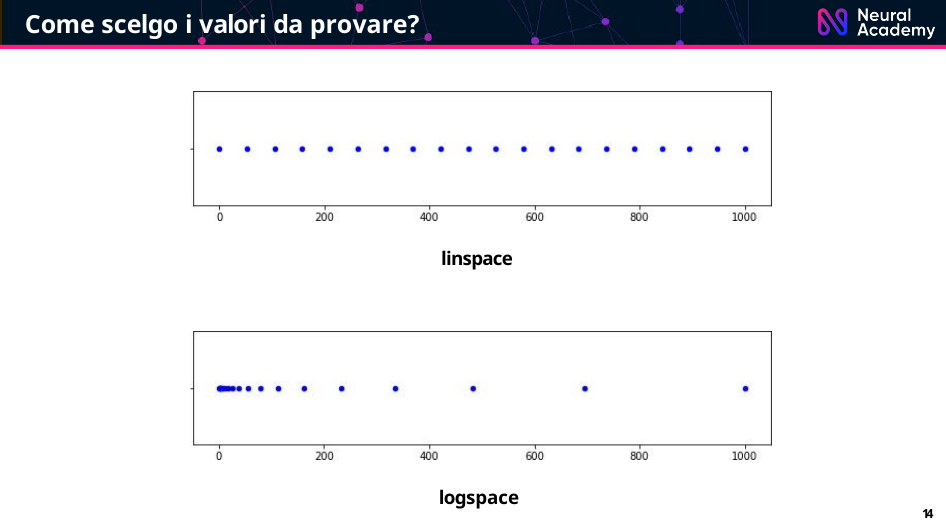

Come scelgo i valori da provare?
linspace
logspace